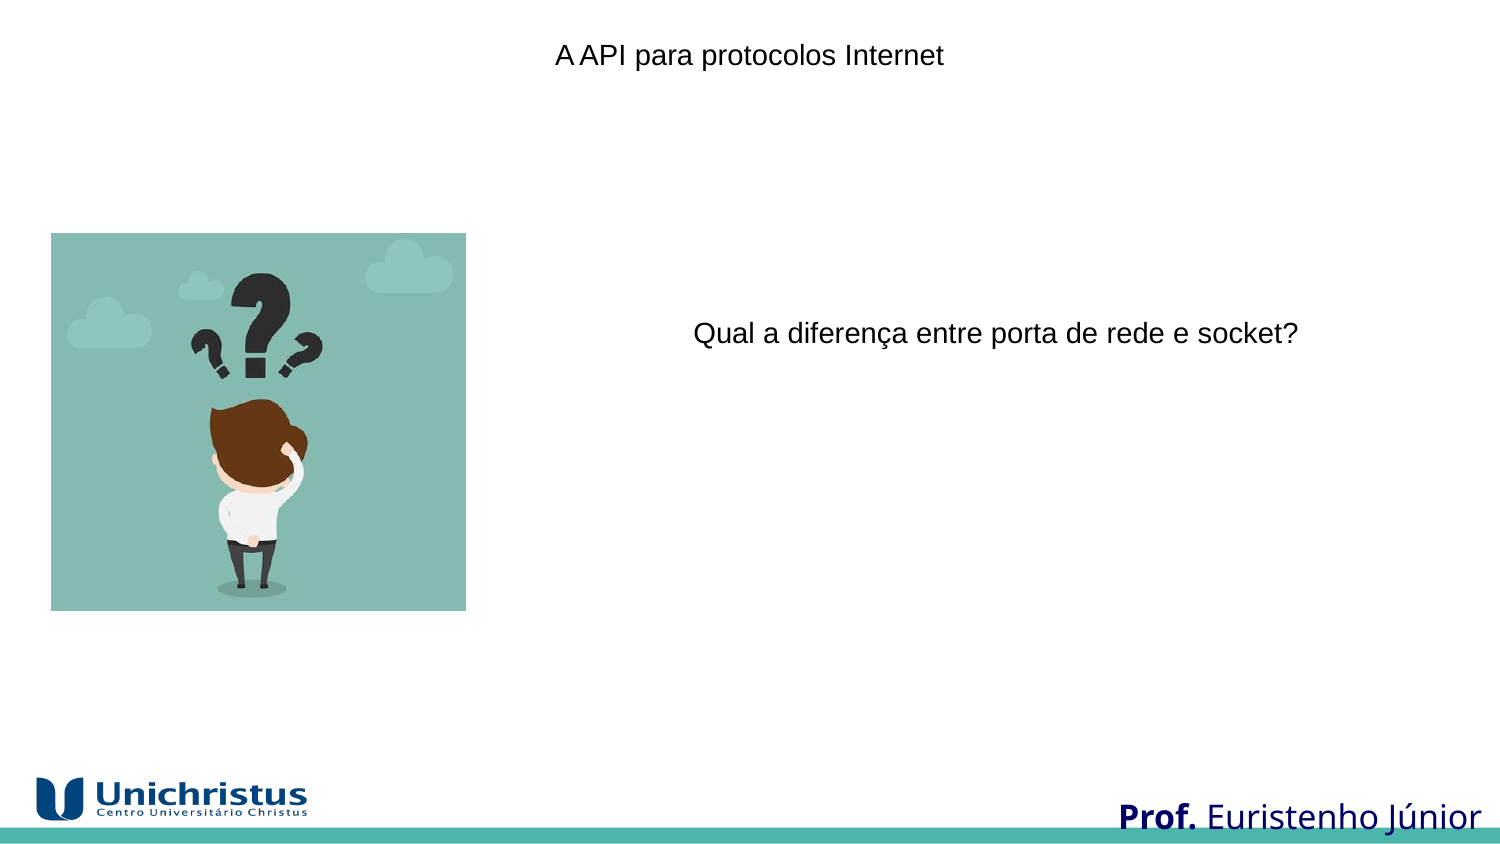

# A API para protocolos Internet
Qual a diferença entre porta de rede e socket?